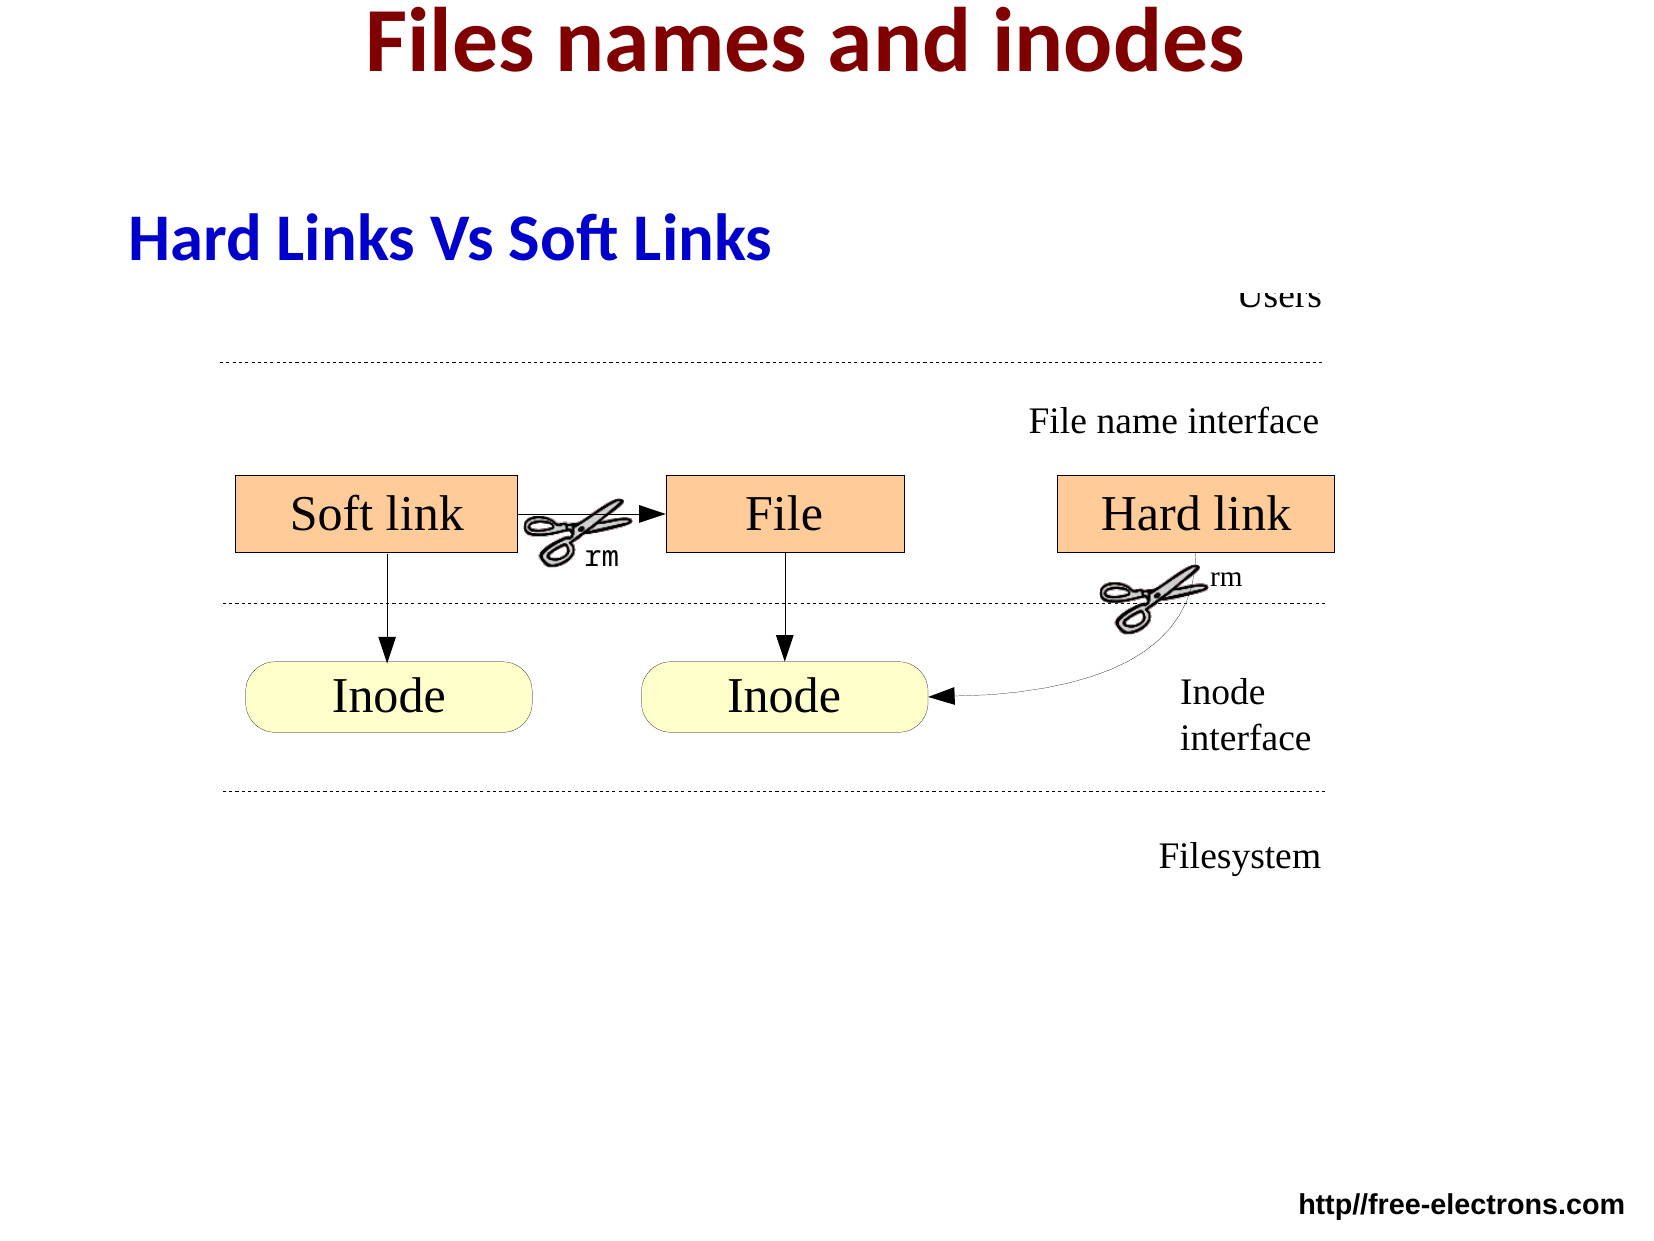

# Files names and inodes
Hard Links Vs Soft Links
 http//free-electrons.com